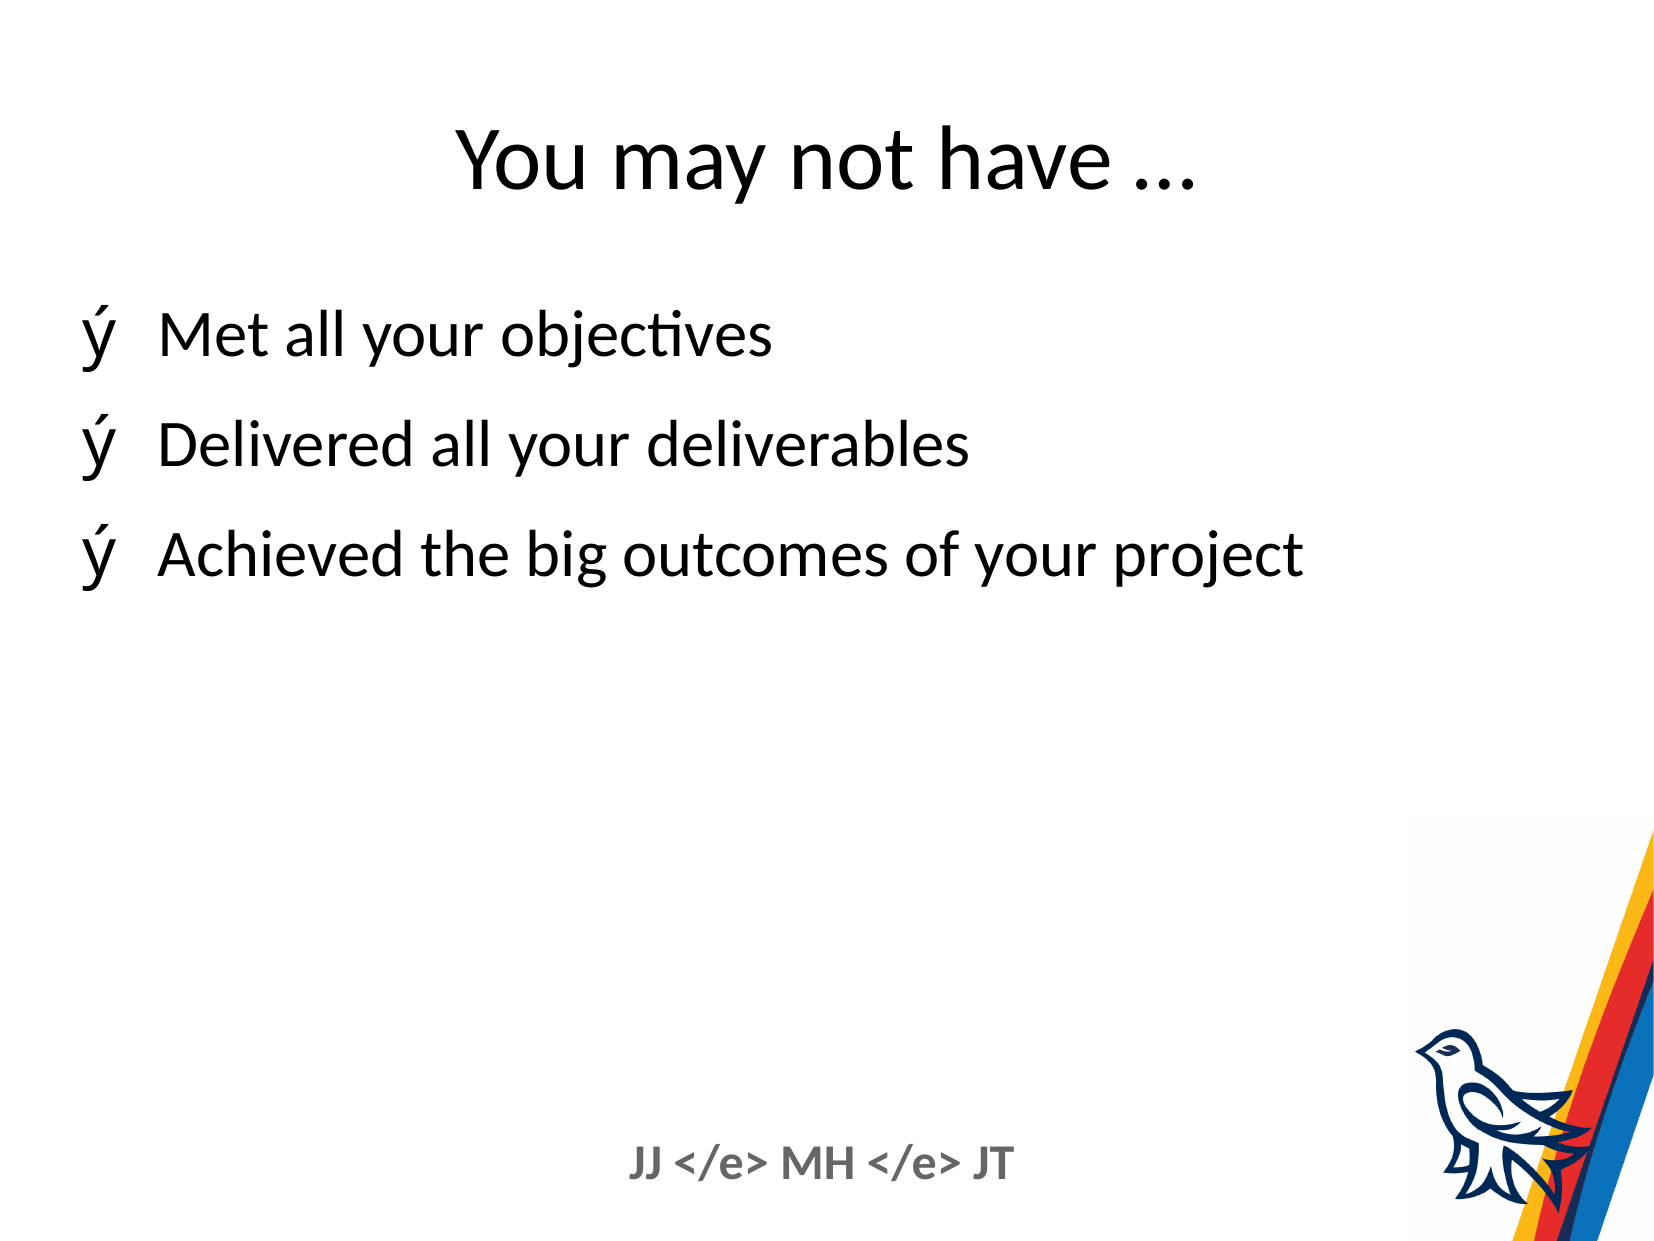

# You may not have …
Met all your objectives
Delivered all your deliverables
Achieved the big outcomes of your project
JJ </e> MH </e> JT